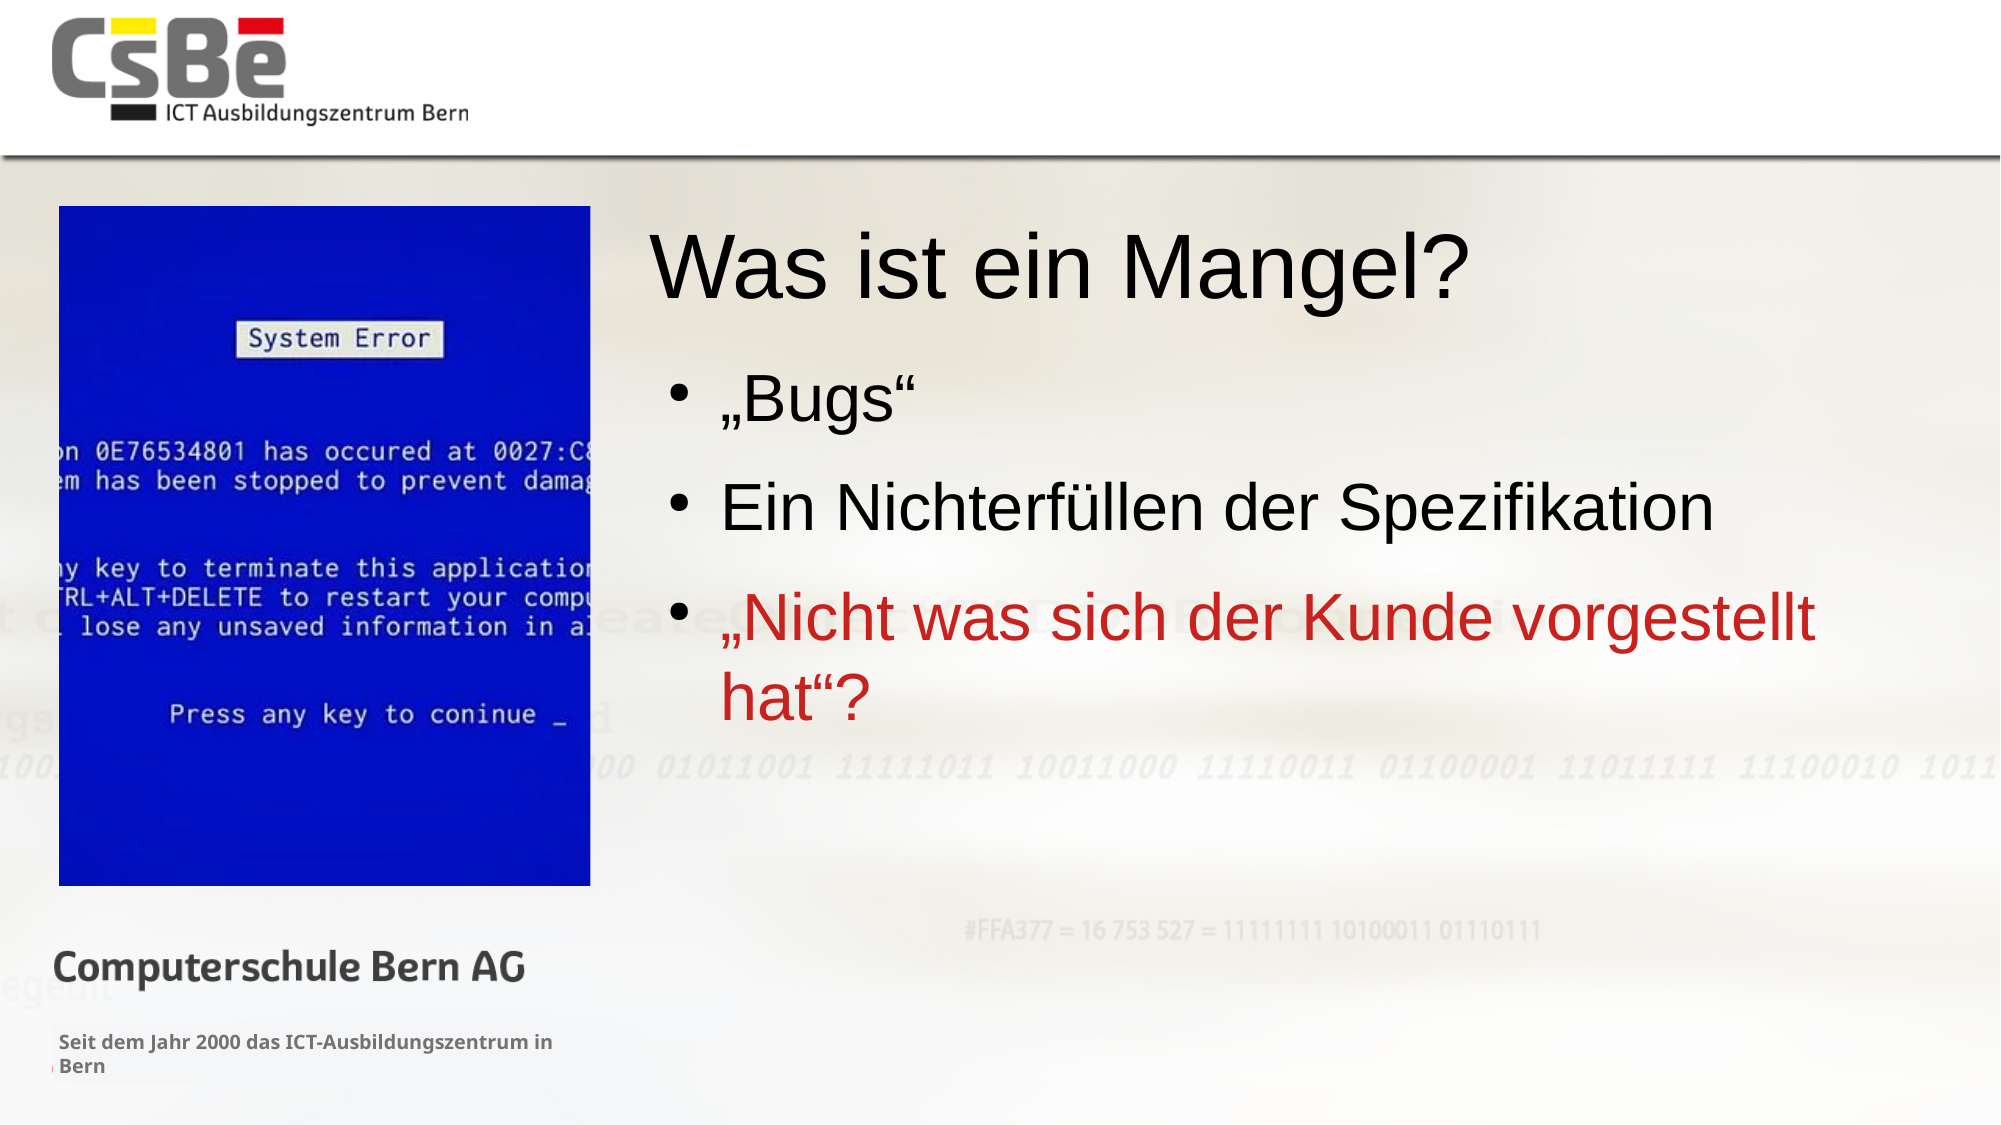

Was ist ein Mangel?
# „Bugs“
Ein Nichterfüllen der Spezifikation
„Nicht was sich der Kunde vorgestellt hat“?